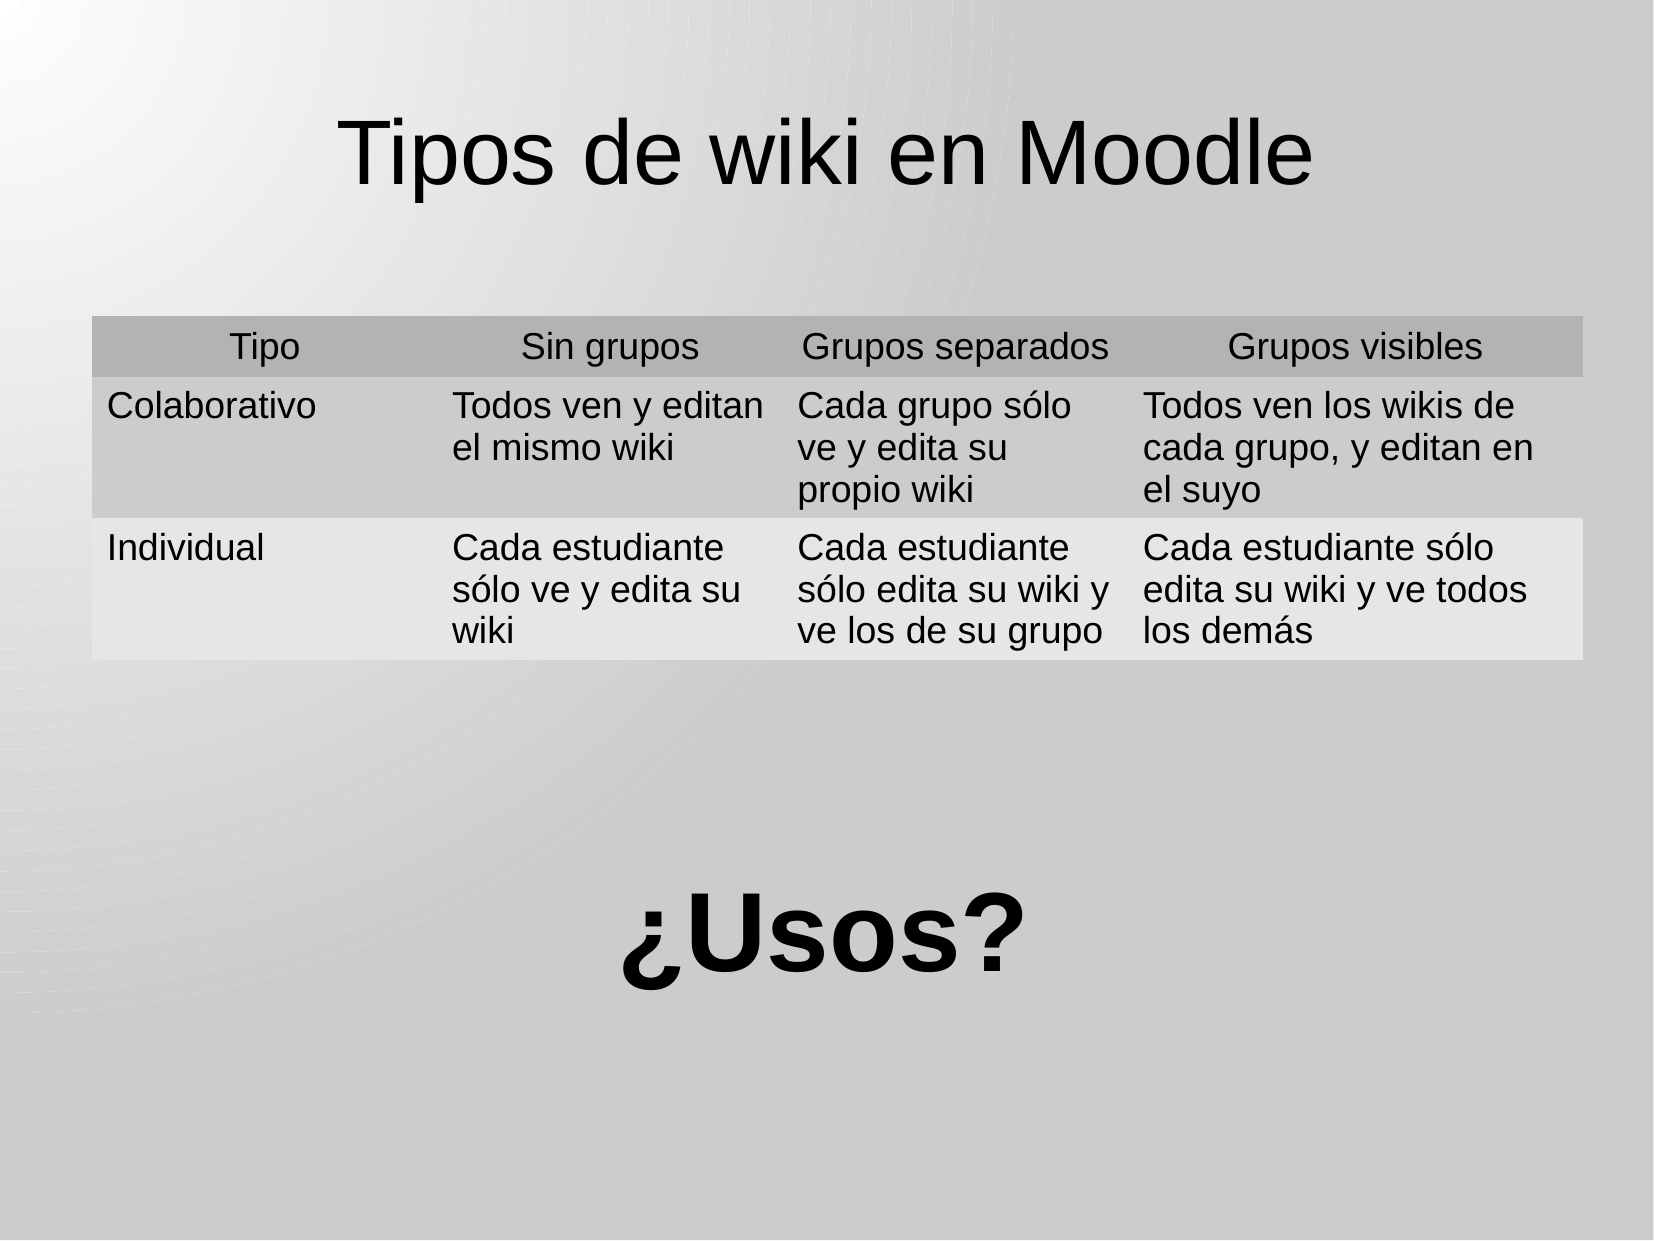

# Tipos de wiki en Moodle
| Tipo | Sin grupos | Grupos separados | Grupos visibles |
| --- | --- | --- | --- |
| Colaborativo | Todos ven y editan el mismo wiki | Cada grupo sólo ve y edita su propio wiki | Todos ven los wikis de cada grupo, y editan en el suyo |
| Individual | Cada estudiante sólo ve y edita su wiki | Cada estudiante sólo edita su wiki y ve los de su grupo | Cada estudiante sólo edita su wiki y ve todos los demás |
¿Usos?